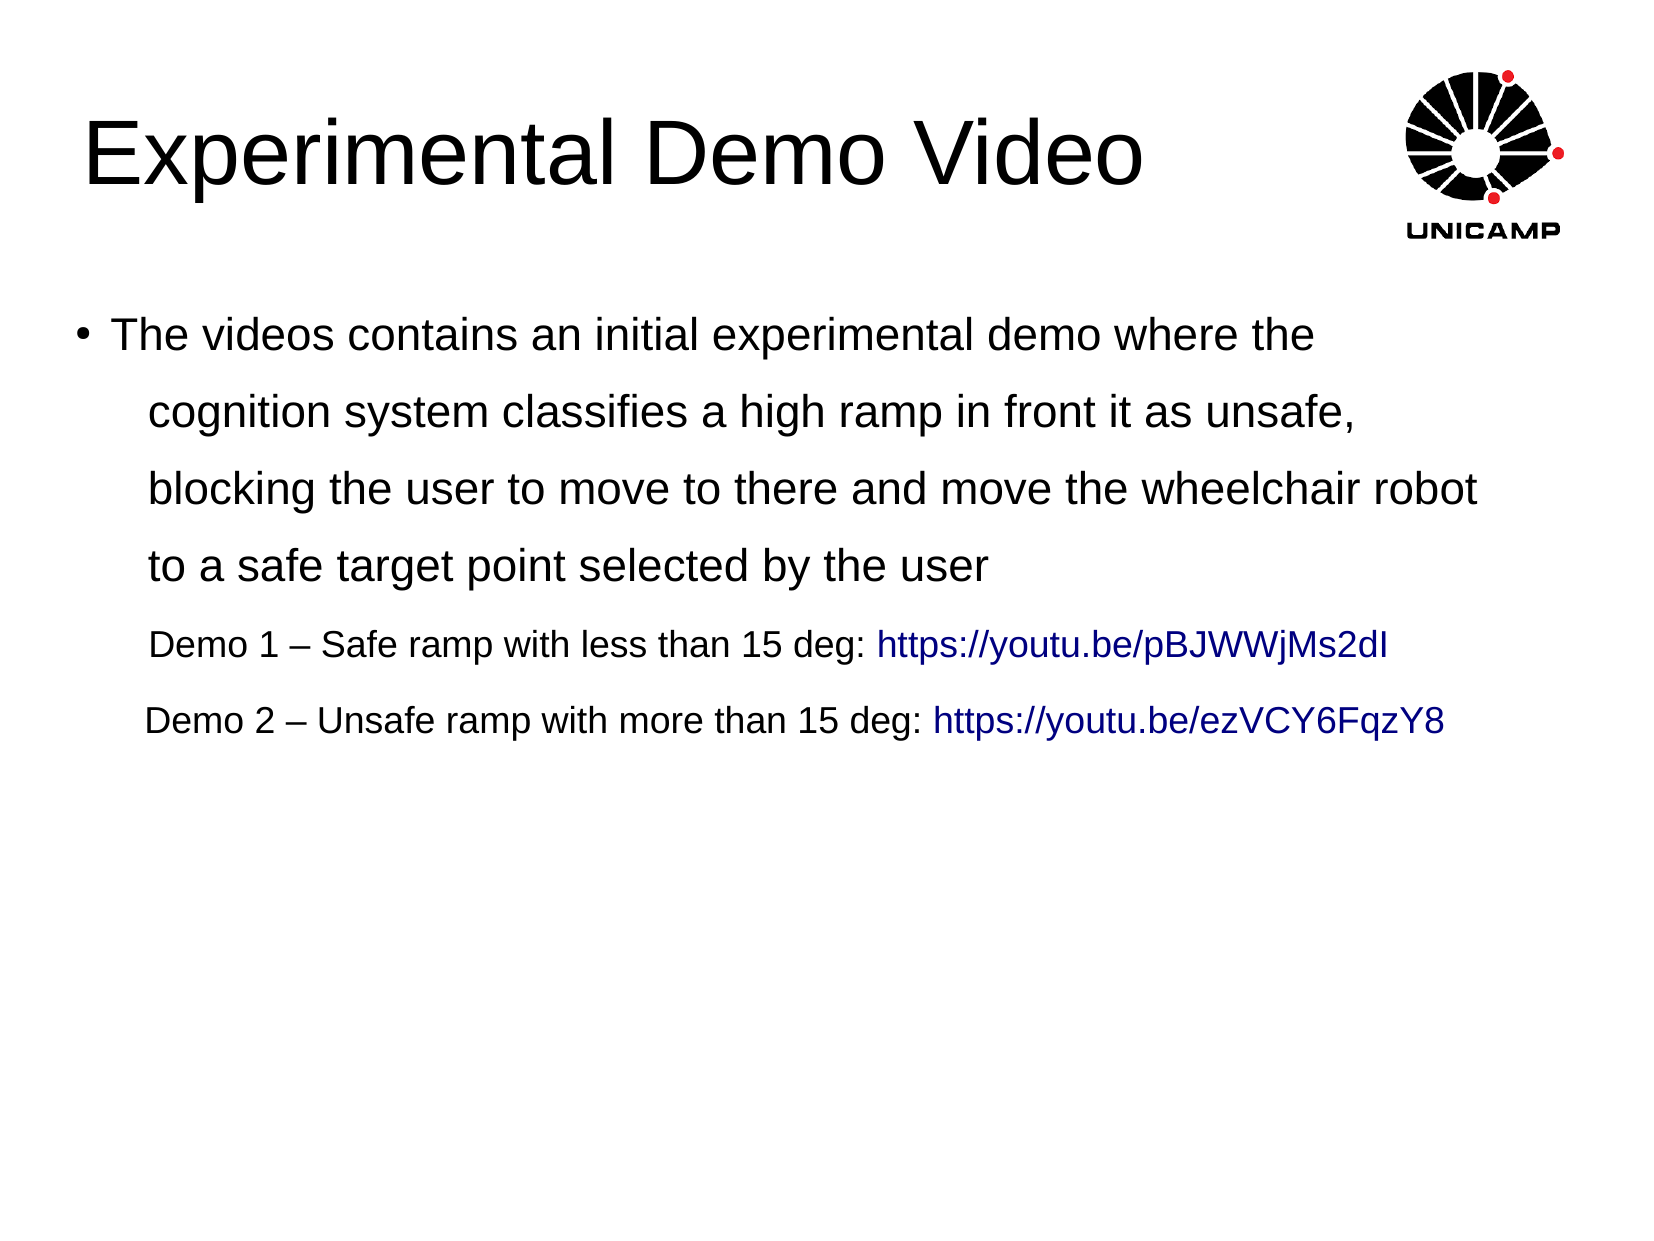

# Experimental Demo Video
The videos contains an initial experimental demo where the cognition system classifies a high ramp in front it as unsafe, blocking the user to move to there and move the wheelchair robot to a safe target point selected by the user
Demo 1 – Safe ramp with less than 15 deg: https://youtu.be/pBJWWjMs2dI
Demo 2 – Unsafe ramp with more than 15 deg: https://youtu.be/ezVCY6FqzY8